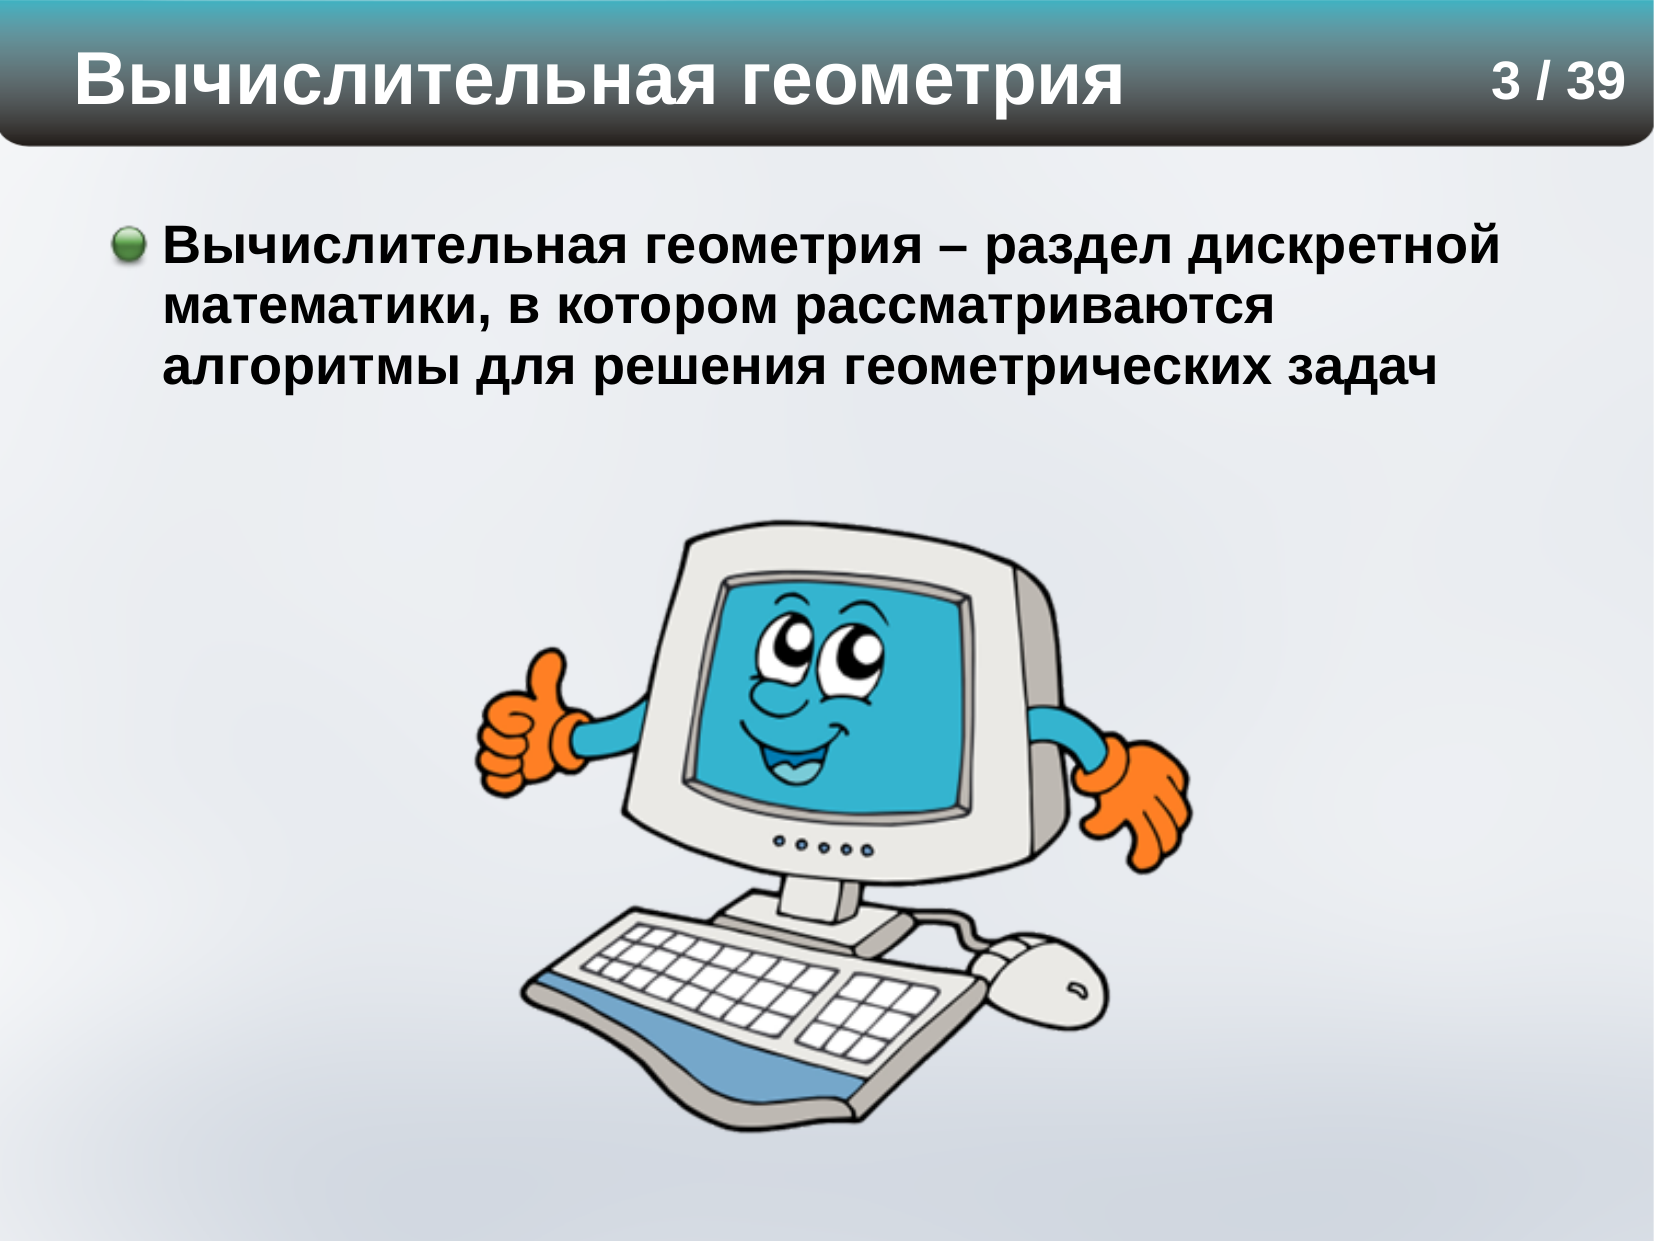

Вычислительная геометрия
Вычислительная геометрия – раздел дискретной математики, в котором рассматриваются алгоритмы для решения геометрических задач